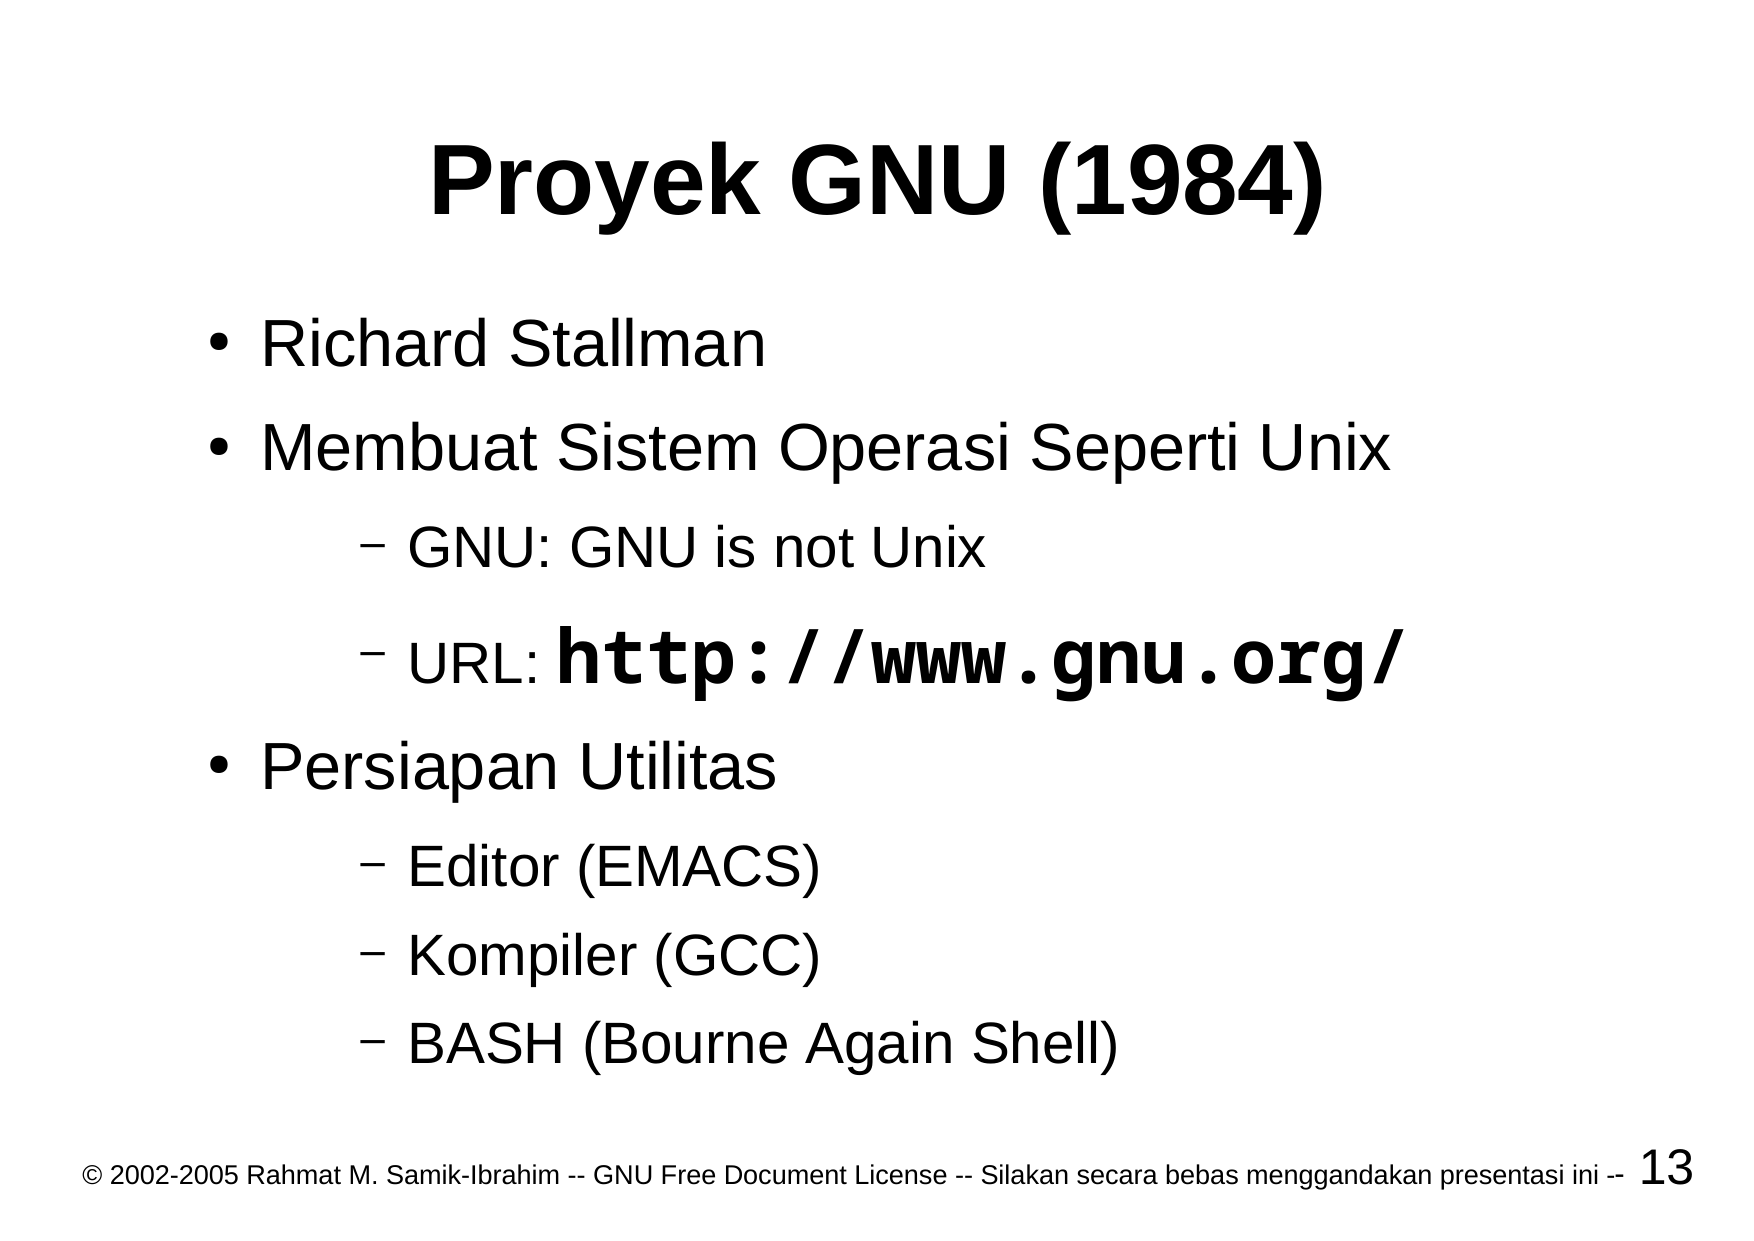

# Proyek GNU (1984)
Richard Stallman
Membuat Sistem Operasi Seperti Unix
GNU: GNU is not Unix
URL: http://www.gnu.org/
Persiapan Utilitas
Editor (EMACS)
Kompiler (GCC)
BASH (Bourne Again Shell)